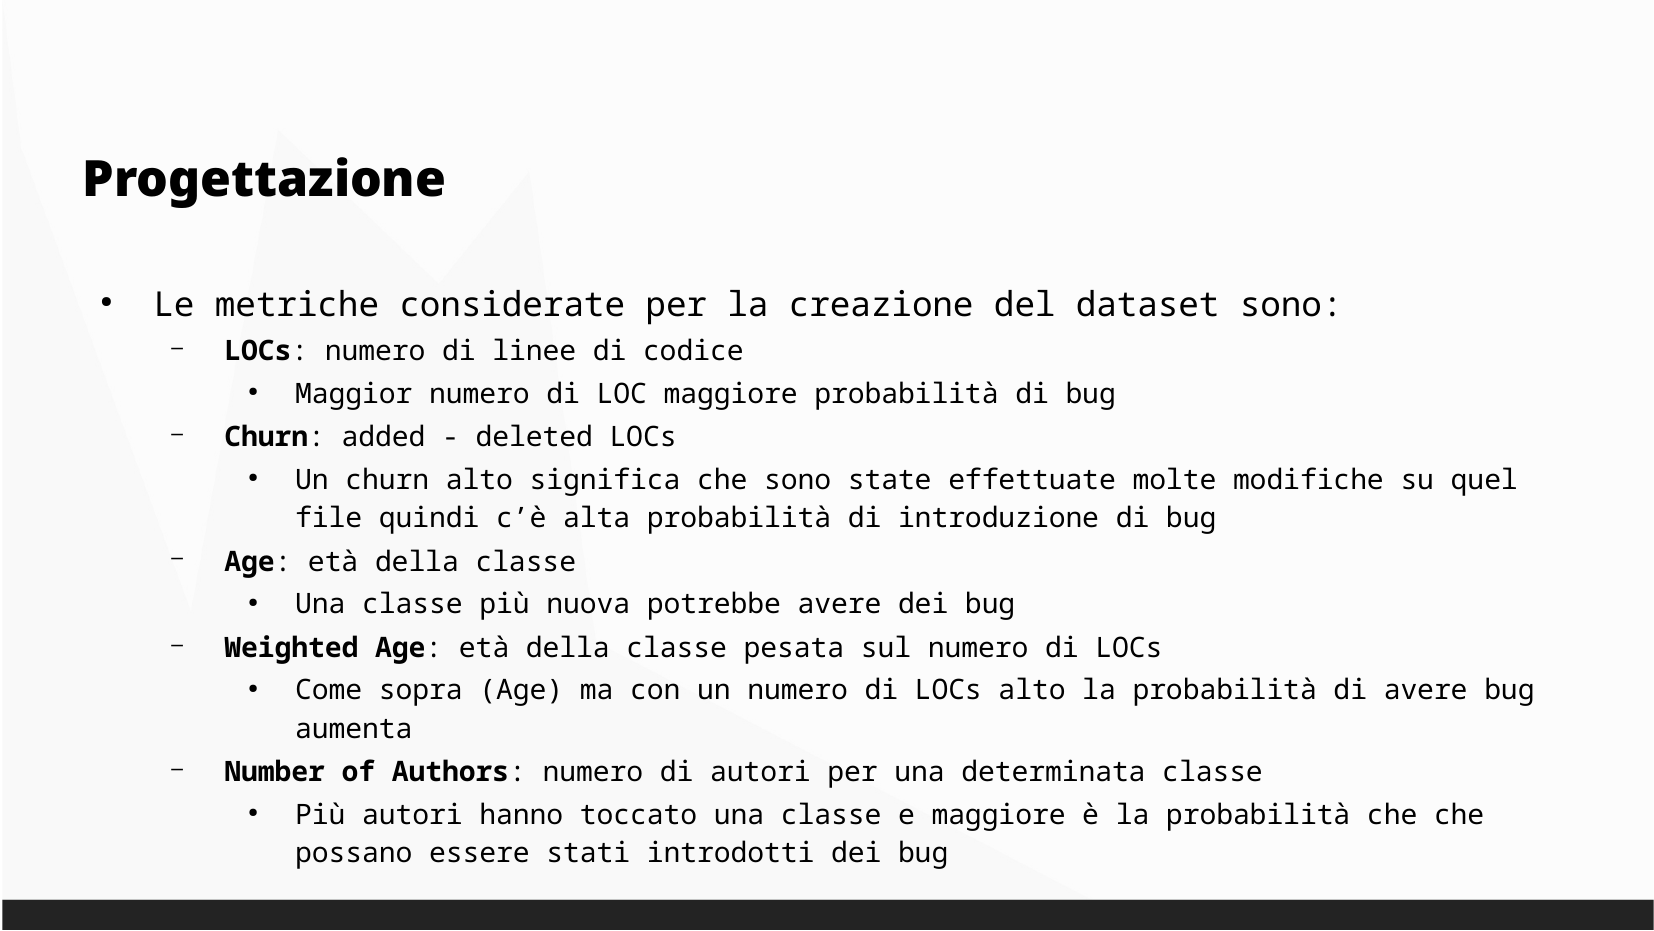

# Progettazione
Le metriche considerate per la creazione del dataset sono:
LOCs: numero di linee di codice
Maggior numero di LOC maggiore probabilità di bug
Churn: added - deleted LOCs
Un churn alto significa che sono state effettuate molte modifiche su quel file quindi c’è alta probabilità di introduzione di bug
Age: età della classe
Una classe più nuova potrebbe avere dei bug
Weighted Age: età della classe pesata sul numero di LOCs
Come sopra (Age) ma con un numero di LOCs alto la probabilità di avere bug aumenta
Number of Authors: numero di autori per una determinata classe
Più autori hanno toccato una classe e maggiore è la probabilità che che possano essere stati introdotti dei bug